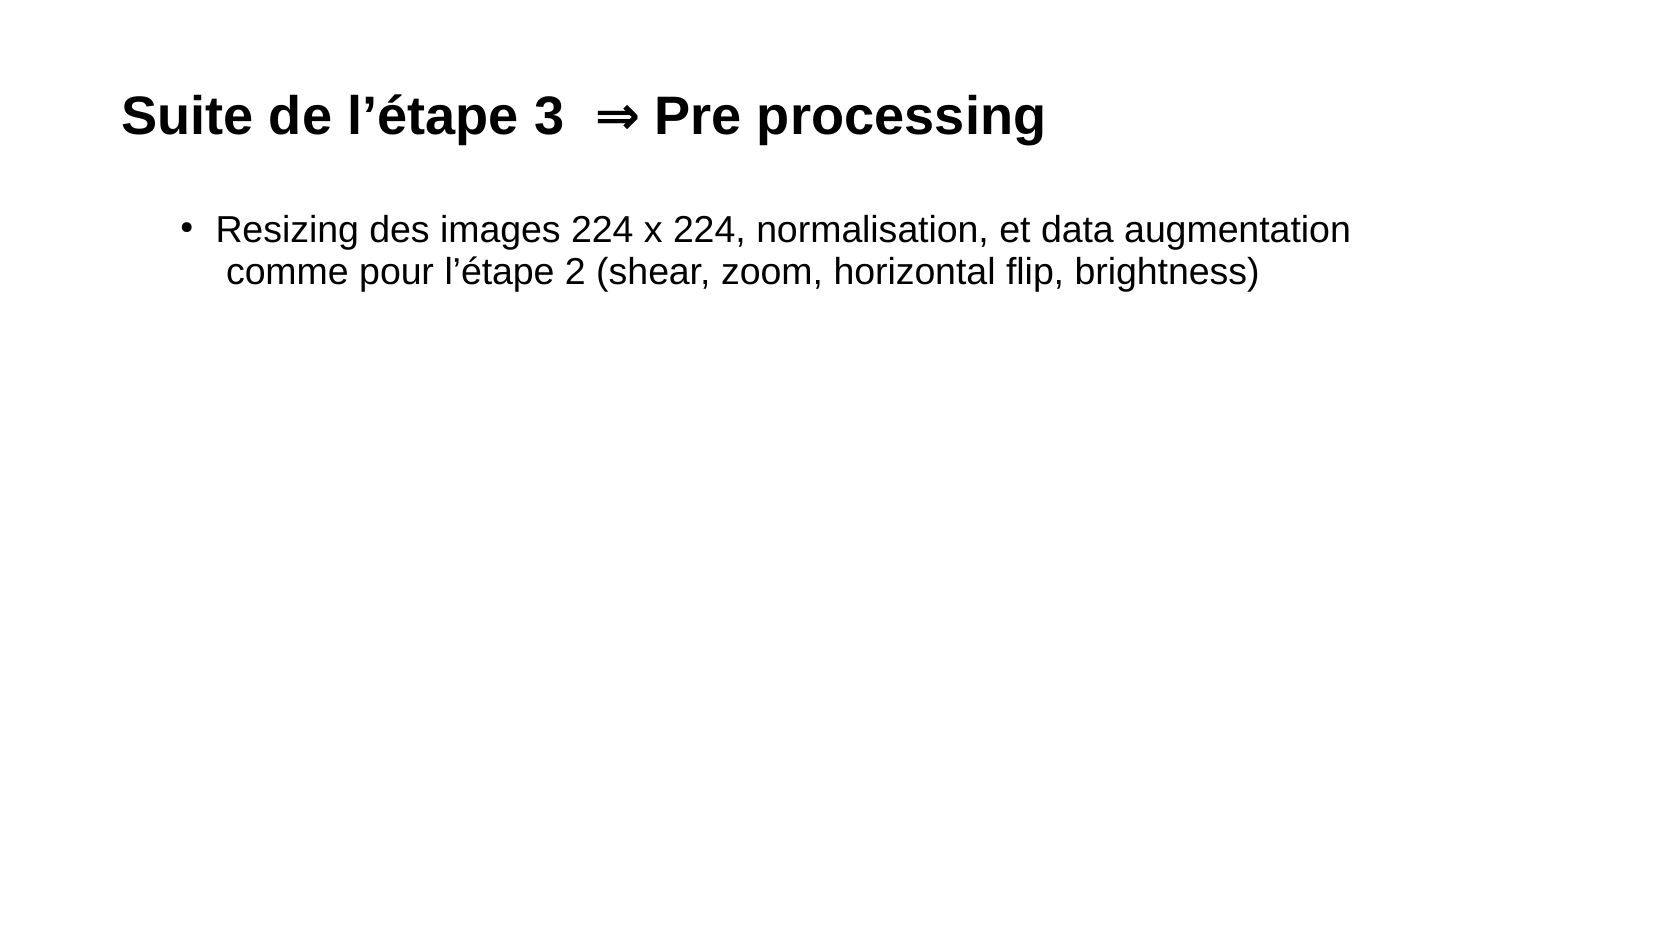

Suite de l’étape 3 ⇒ Pre processing
Resizing des images 224 x 224, normalisation, et data augmentation
 comme pour l’étape 2 (shear, zoom, horizontal flip, brightness)